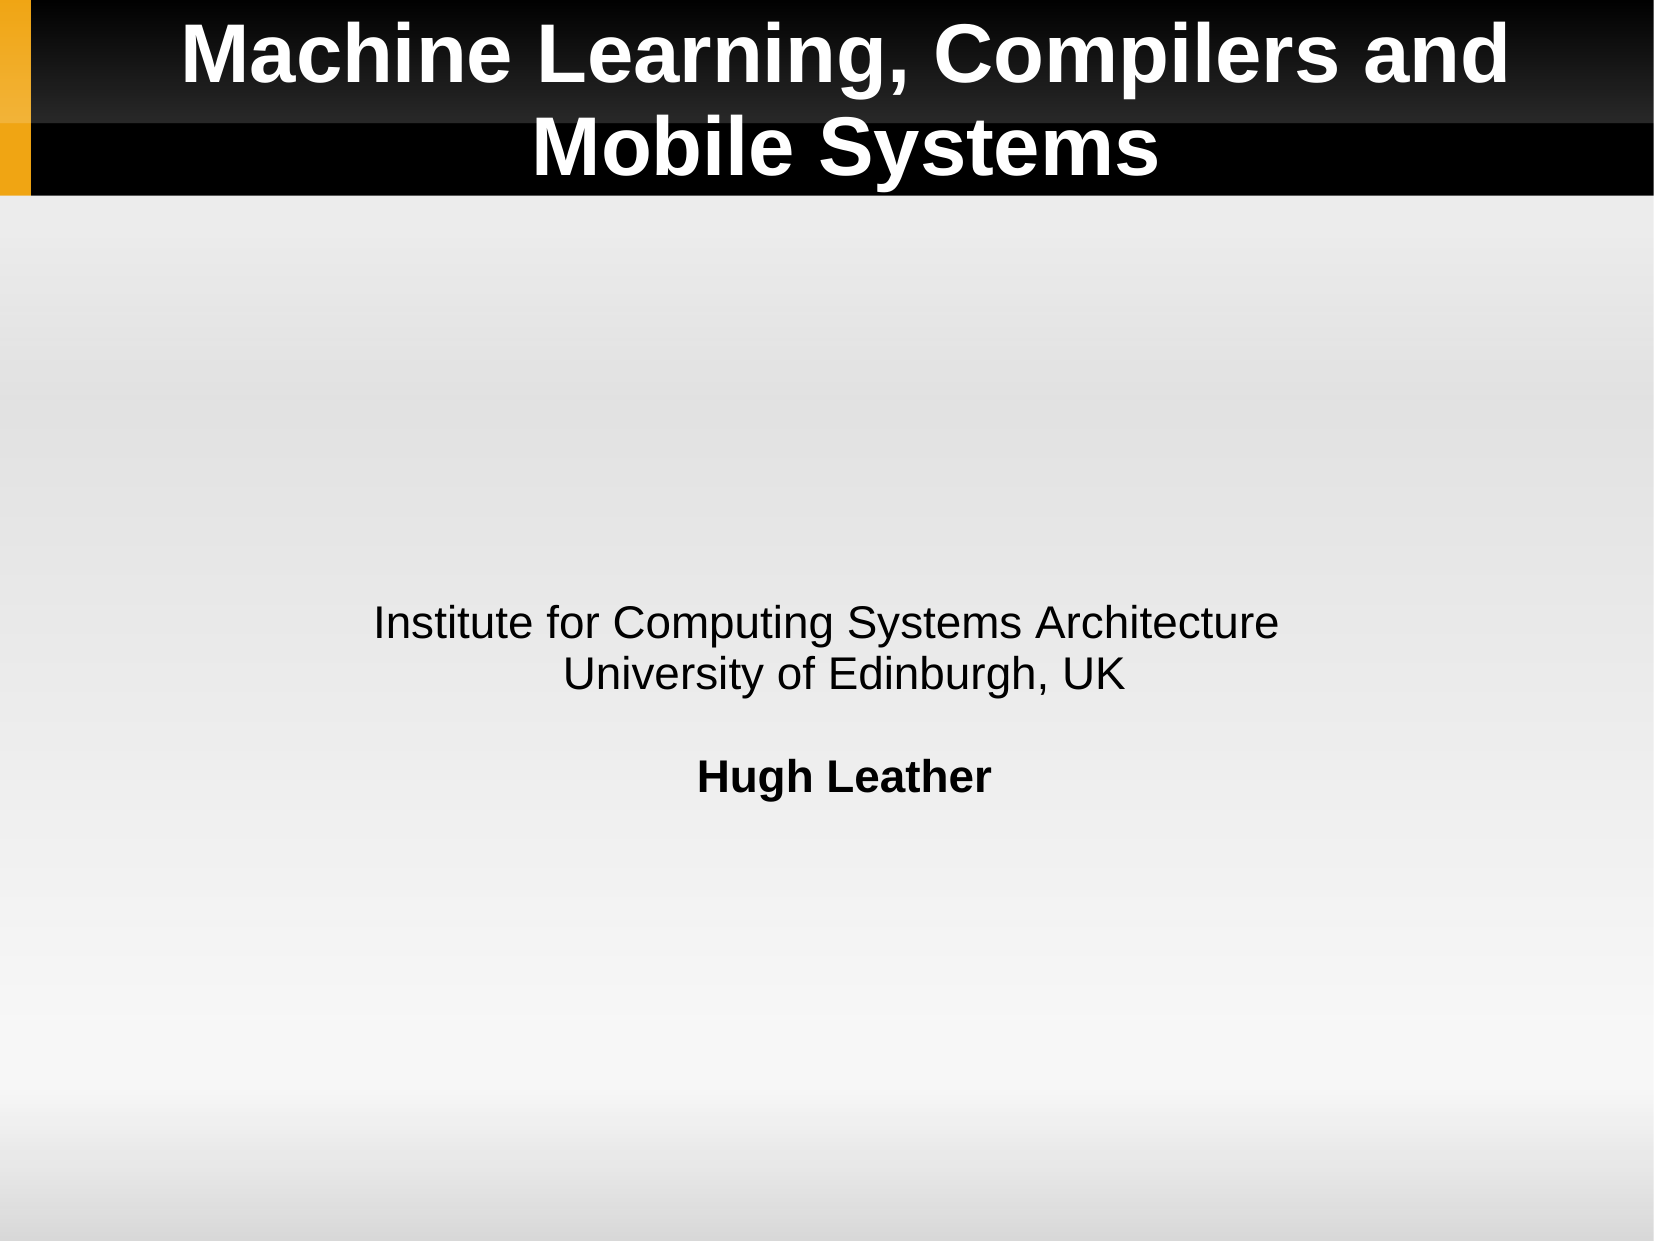

# Machine Learning, Compilers and Mobile Systems
Institute for Computing Systems Architecture
University of Edinburgh, UK
Hugh Leather